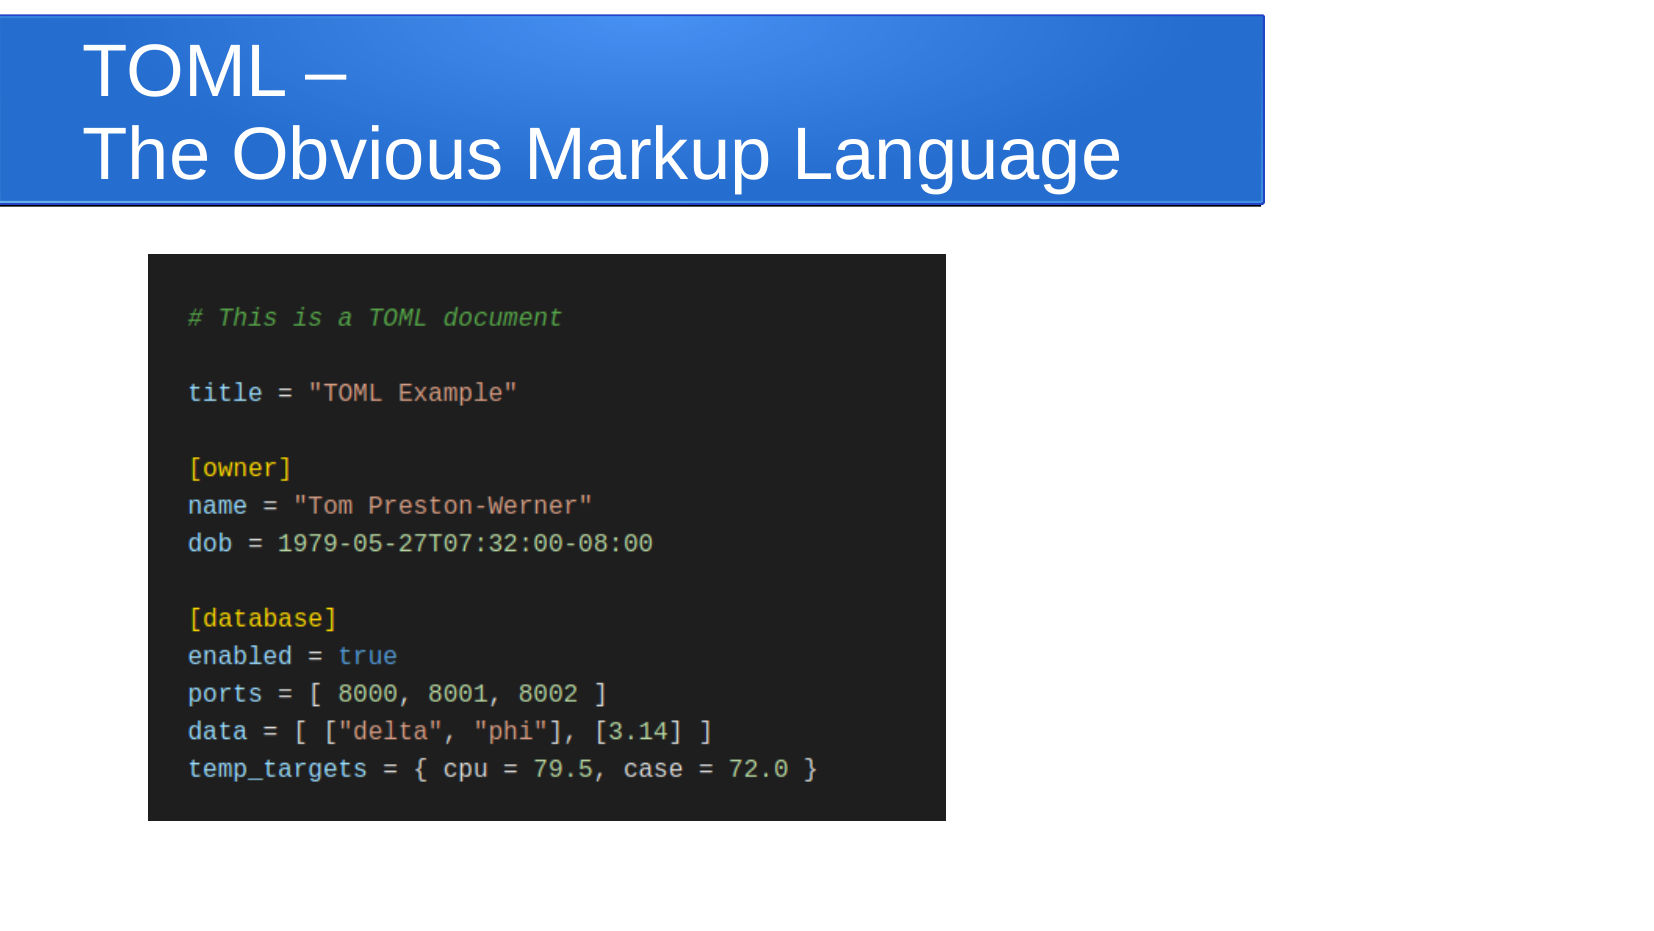

# TOML – The Obvious Markup Language